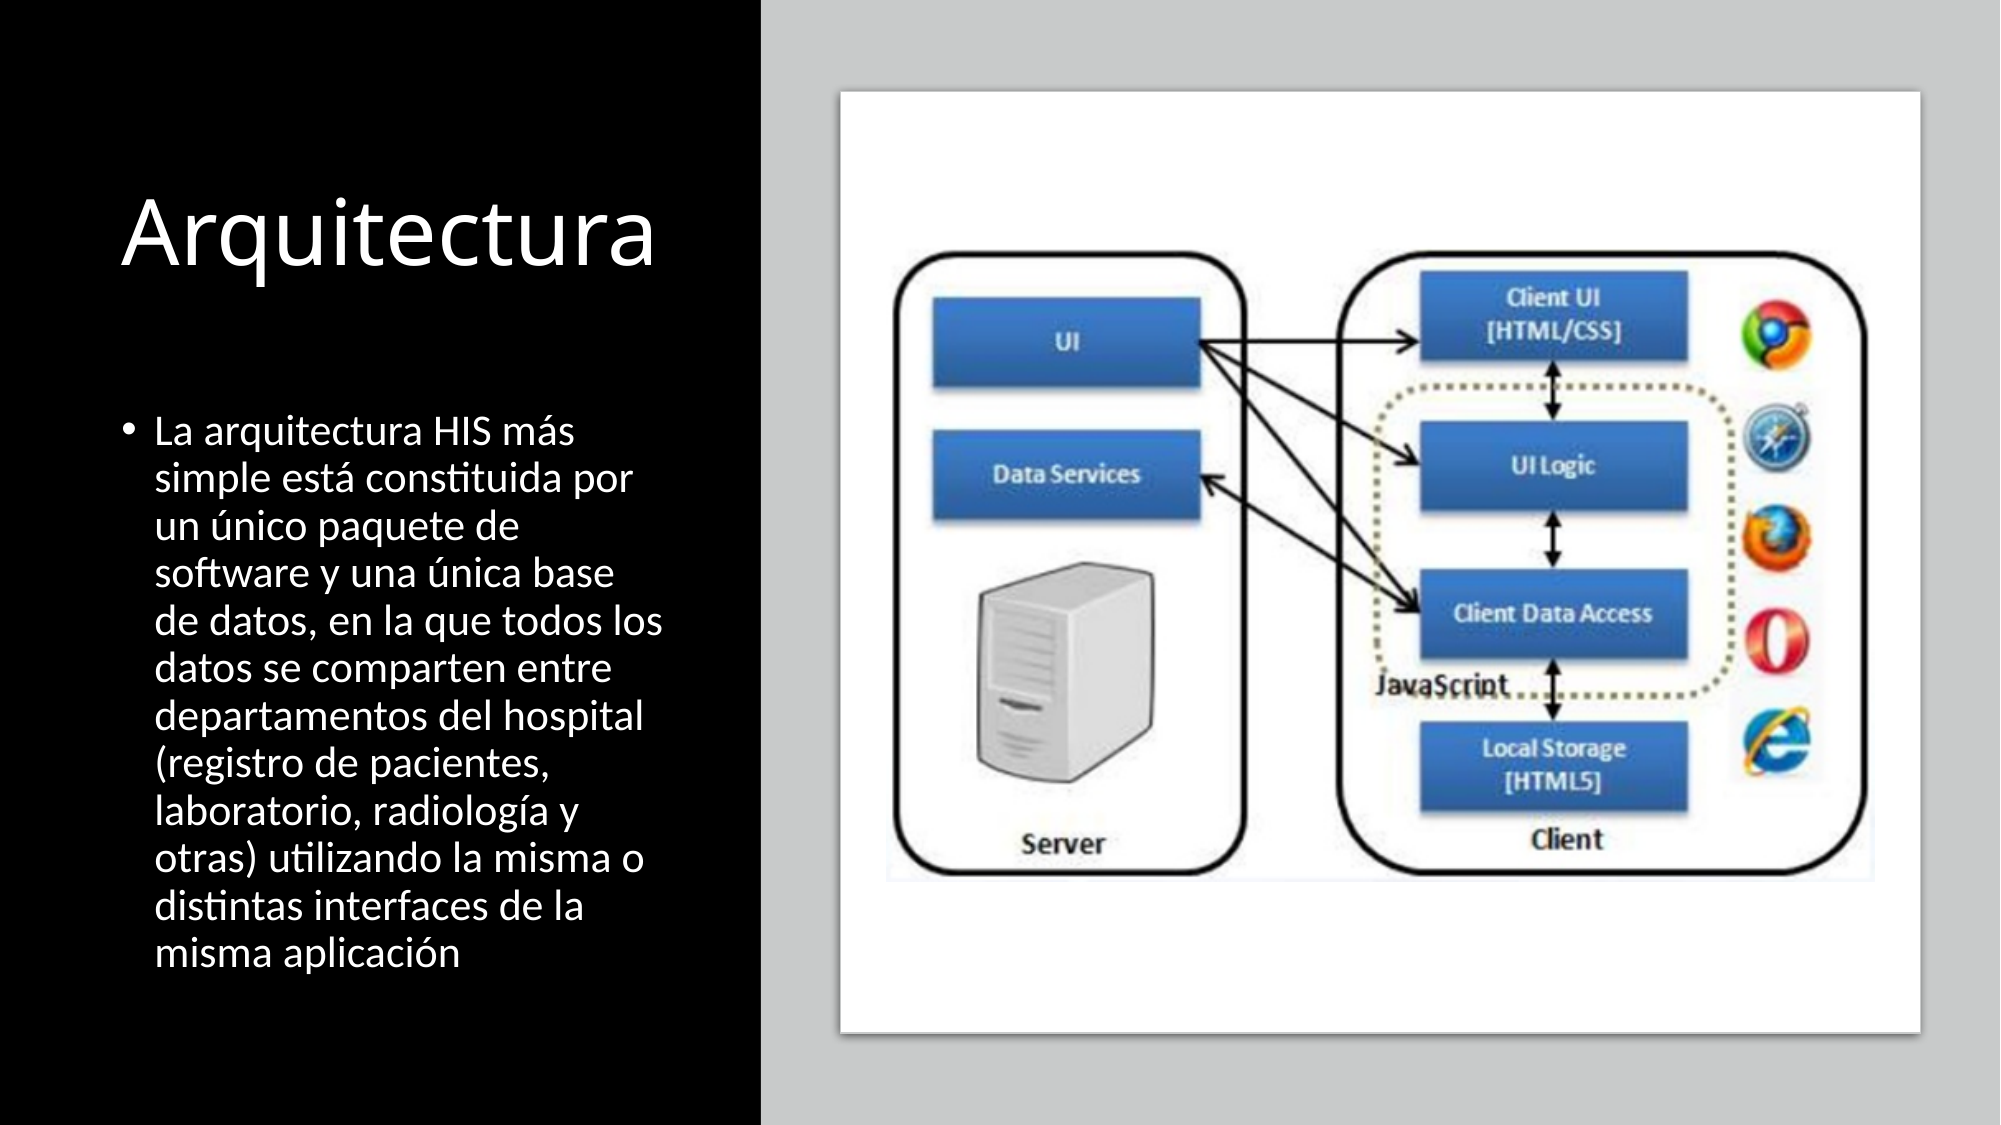

# Arquitectura
La arquitectura HIS más simple está constituida por un único paquete de software y una única base de datos, en la que todos los datos se comparten entre departamentos del hospital (registro de pacientes, laboratorio, radiología y otras) utilizando la misma o distintas interfaces de la misma aplicación